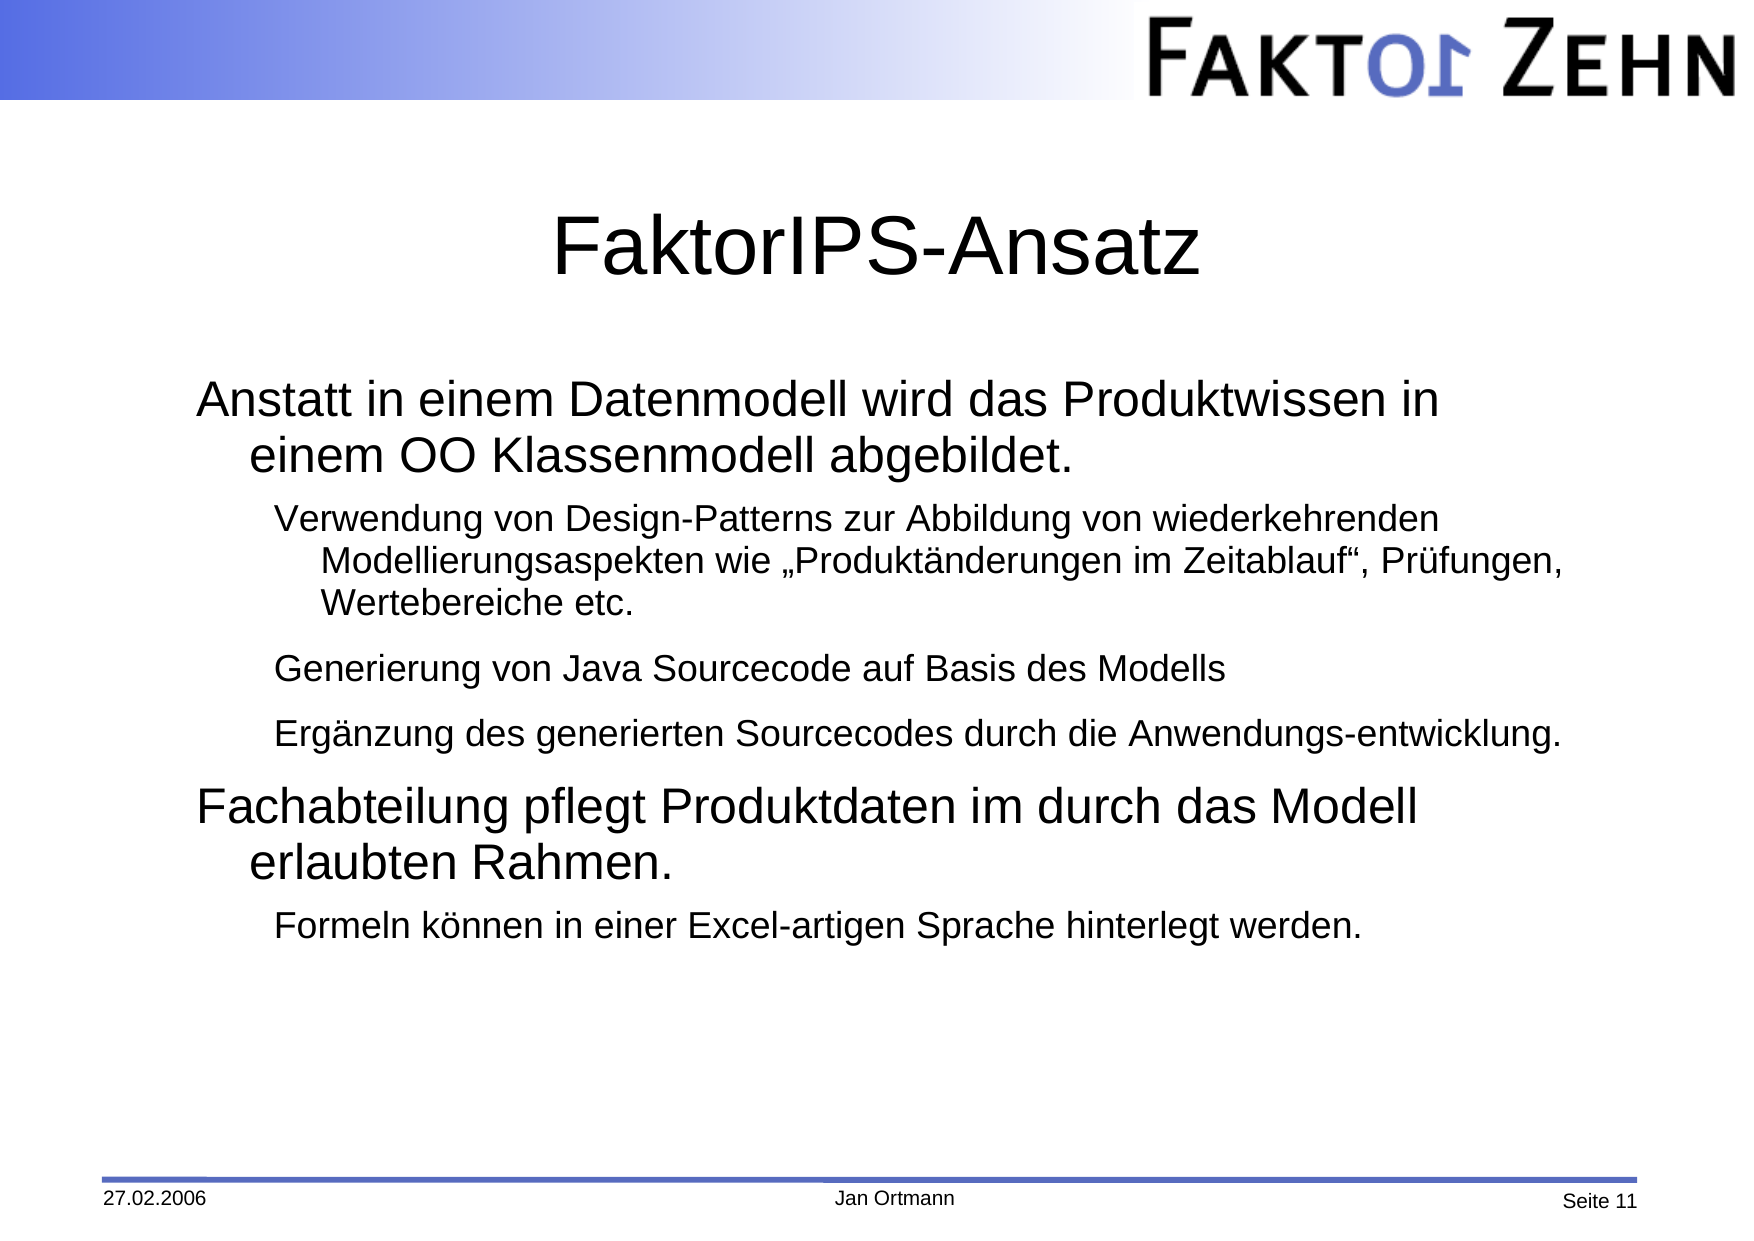

FaktorIPS-Ansatz
# Anstatt in einem Datenmodell wird das Produktwissen in einem OO Klassenmodell abgebildet.
Verwendung von Design-Patterns zur Abbildung von wiederkehrenden Modellierungsaspekten wie „Produktänderungen im Zeitablauf“, Prüfungen, Wertebereiche etc.
Generierung von Java Sourcecode auf Basis des Modells
Ergänzung des generierten Sourcecodes durch die Anwendungs-entwicklung.
Fachabteilung pflegt Produktdaten im durch das Modell erlaubten Rahmen.
Formeln können in einer Excel-artigen Sprache hinterlegt werden.